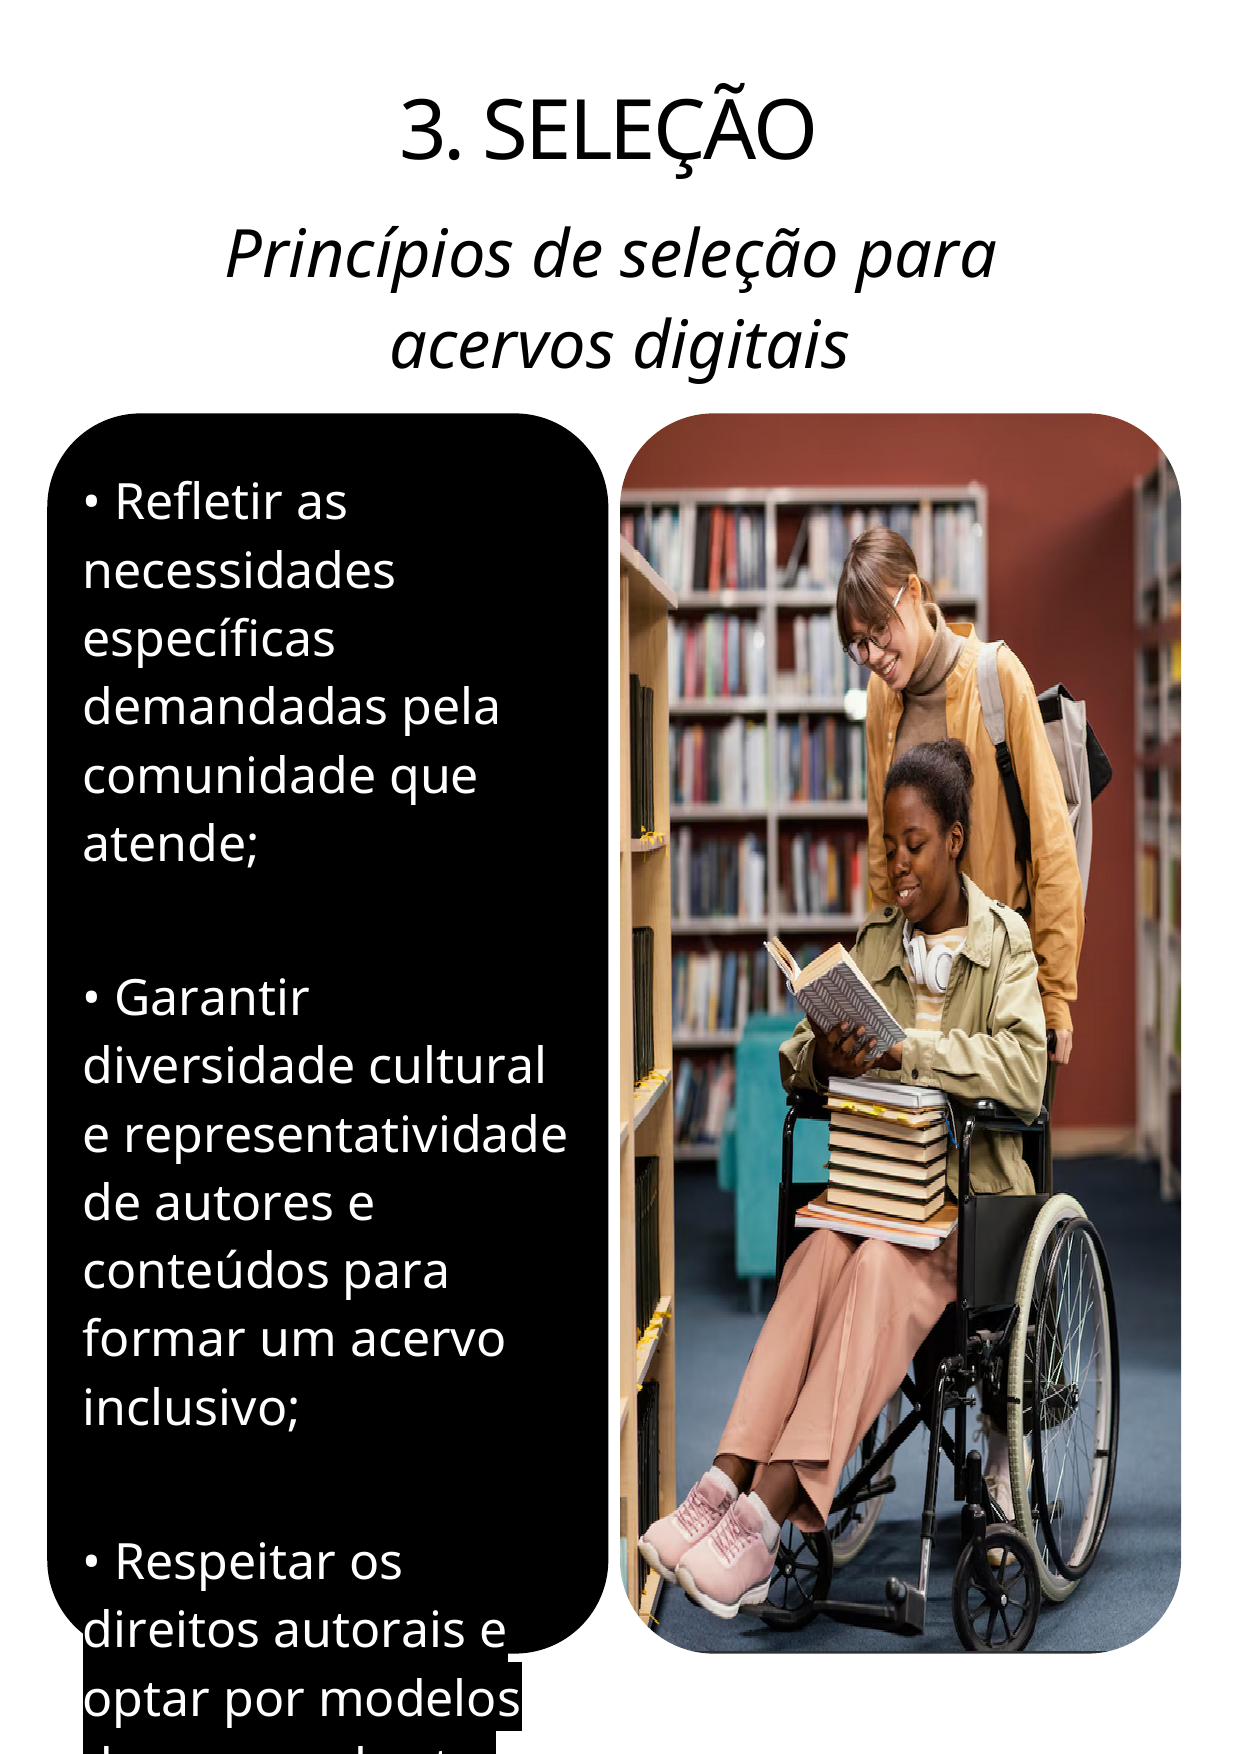

3. seleção
Princípios de seleção para
acervos digitais
• Refletir as necessidades específicas demandadas pela comunidade que atende;
• Garantir diversidade cultural e representatividade de autores e conteúdos para formar um acervo inclusivo;
• Respeitar os direitos autorais e optar por modelos de acesso aberto.